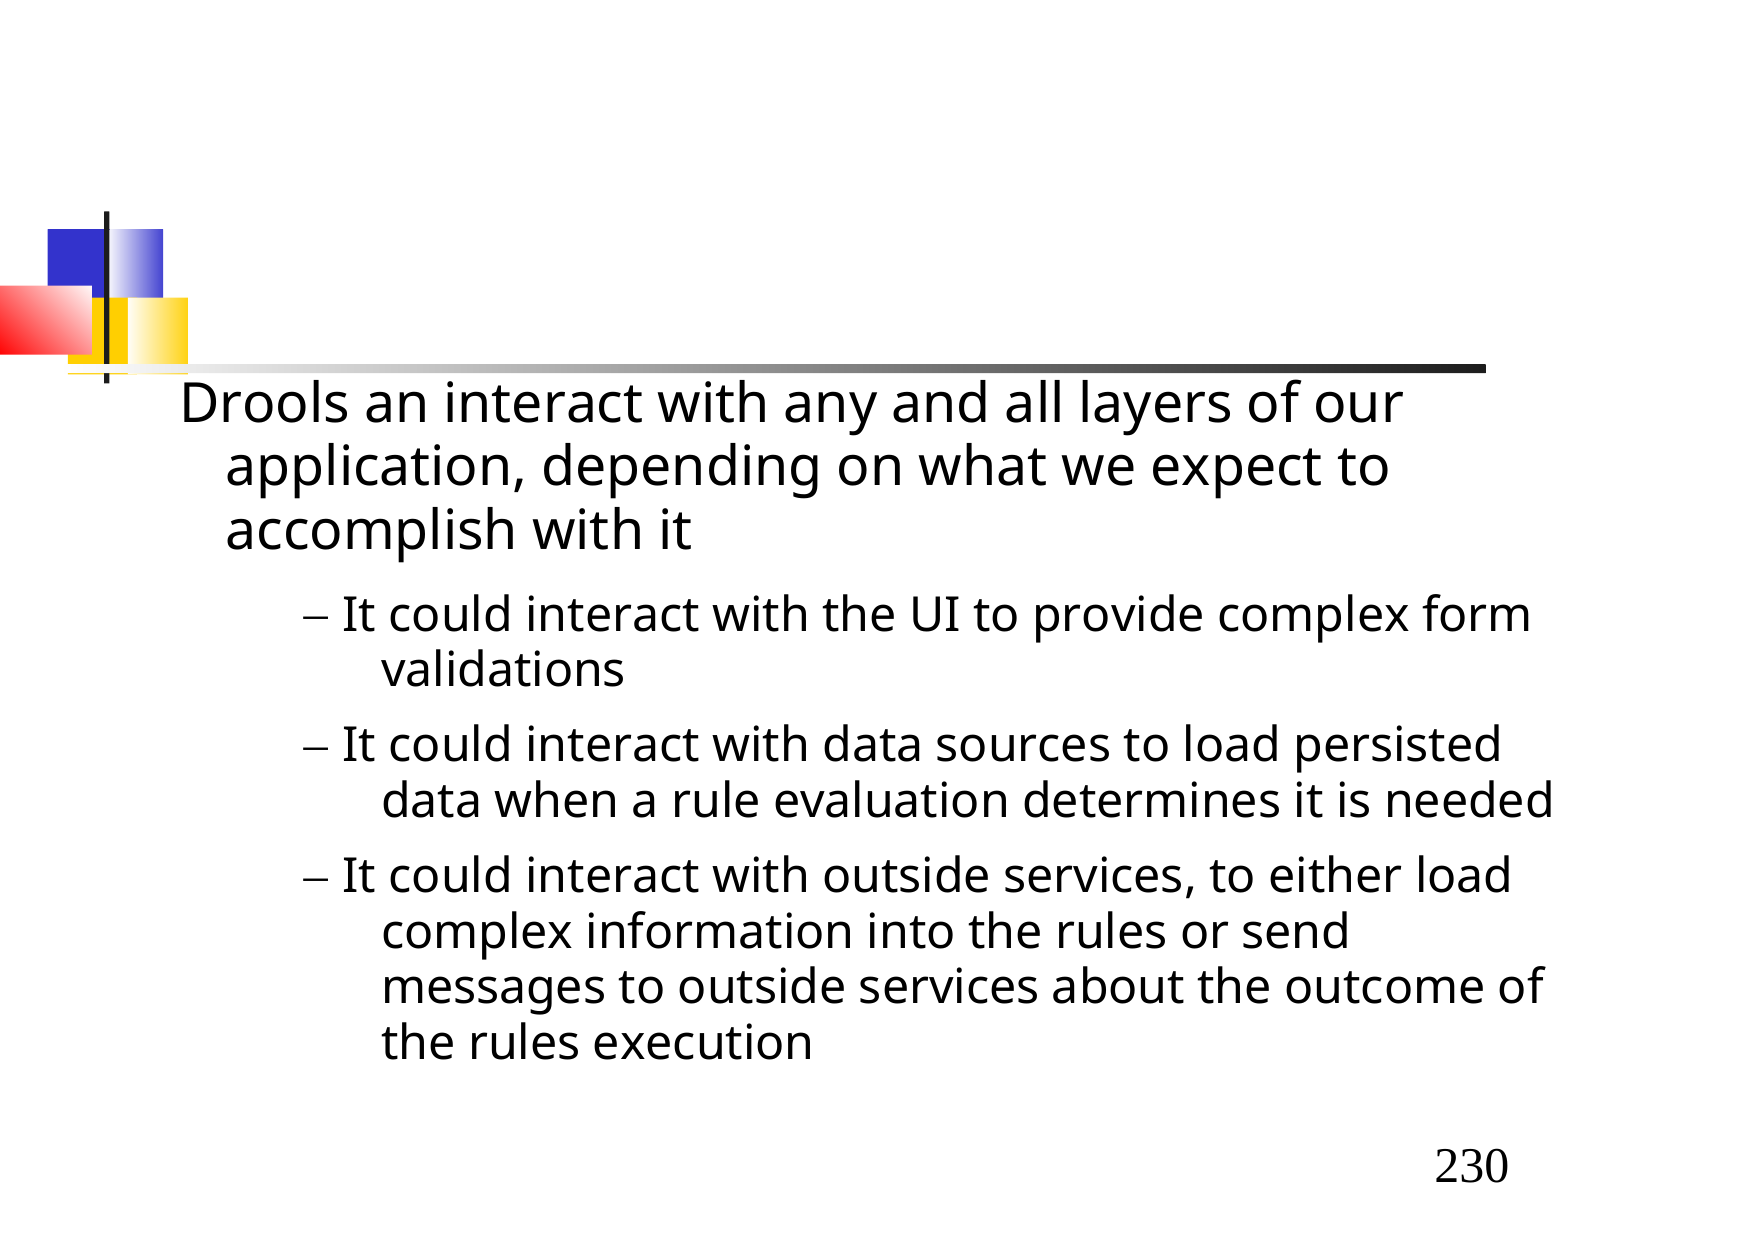

#
Drools an interact with any and all layers of our application, depending on what we expect to accomplish with it
It could interact with the UI to provide complex form validations
It could interact with data sources to load persisted data when a rule evaluation determines it is needed
It could interact with outside services, to either load complex information into the rules or send messages to outside services about the outcome of the rules execution